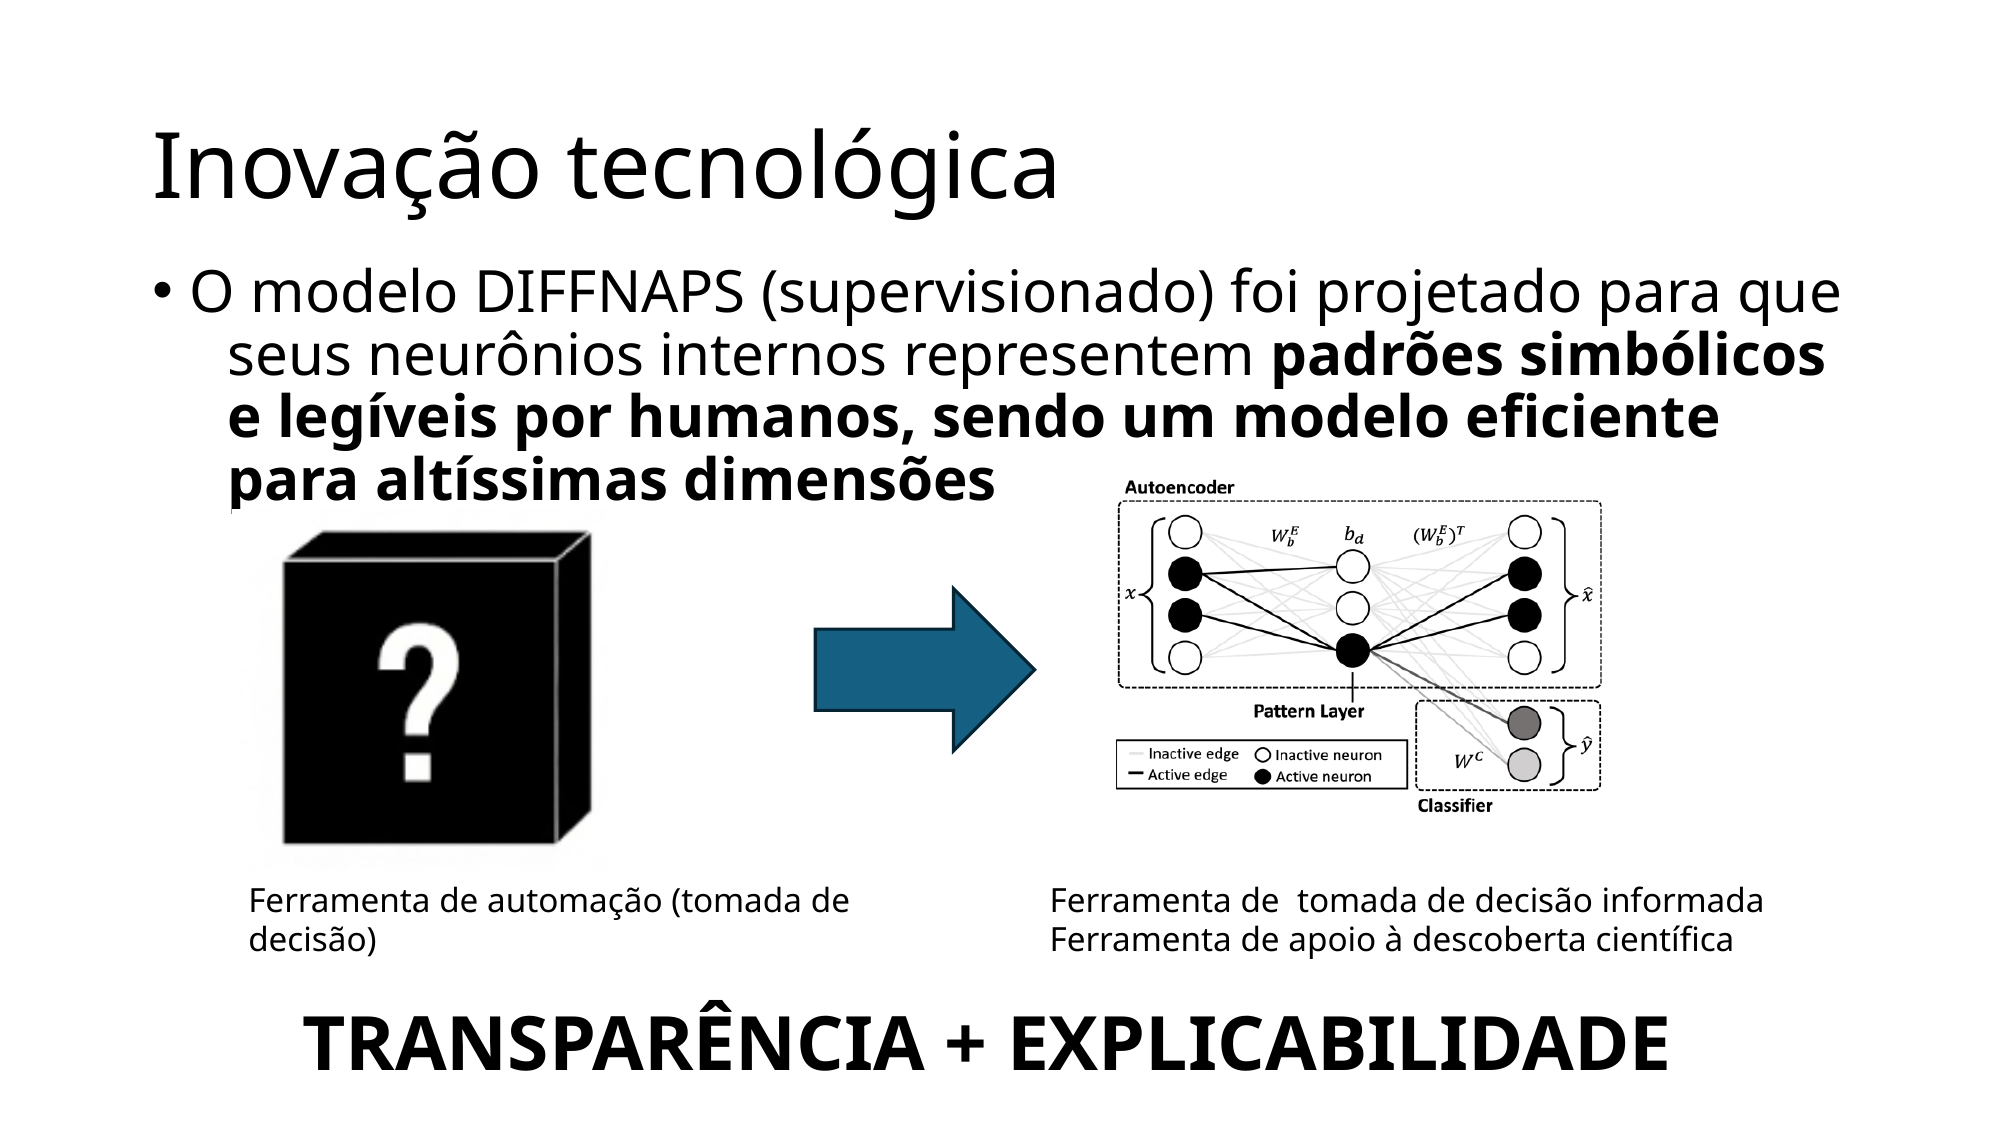

# Inovação tecnológica
O modelo DIFFNAPS (supervisionado) foi projetado para que seus neurônios internos representem padrões simbólicos e legíveis por humanos, sendo um modelo eficiente para altíssimas dimensões
Ferramenta de automação (tomada de decisão)
Ferramenta de  tomada de decisão informada
Ferramenta de apoio à descoberta científica
TRANSPARÊNCIA + EXPLICABILIDADE